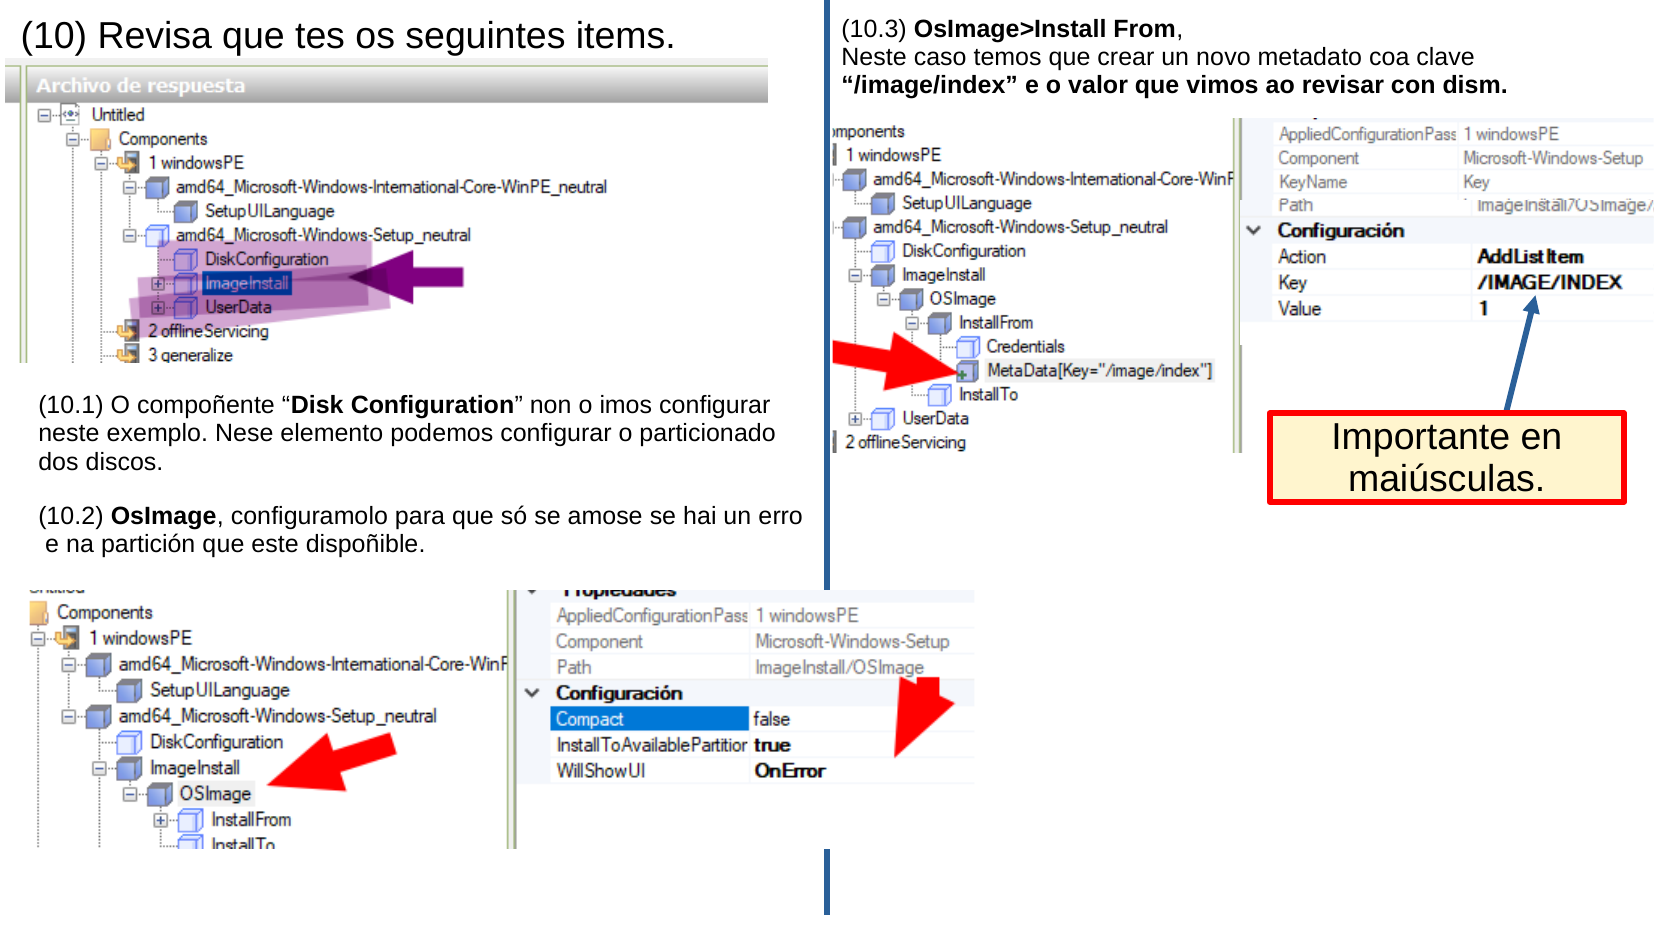

(10) Revisa que tes os seguintes items.
(10.3) OsImage>Install From,
Neste caso temos que crear un novo metadato coa clave “/image/index” e o valor que vimos ao revisar con dism.
(10.1) O compoñente “Disk Configuration” non o imos configurar neste exemplo. Nese elemento podemos configurar o particionado dos discos.
Importante en maiúsculas.
(10.2) OsImage, configuramolo para que só se amose se hai un erro e na partición que este dispoñible.